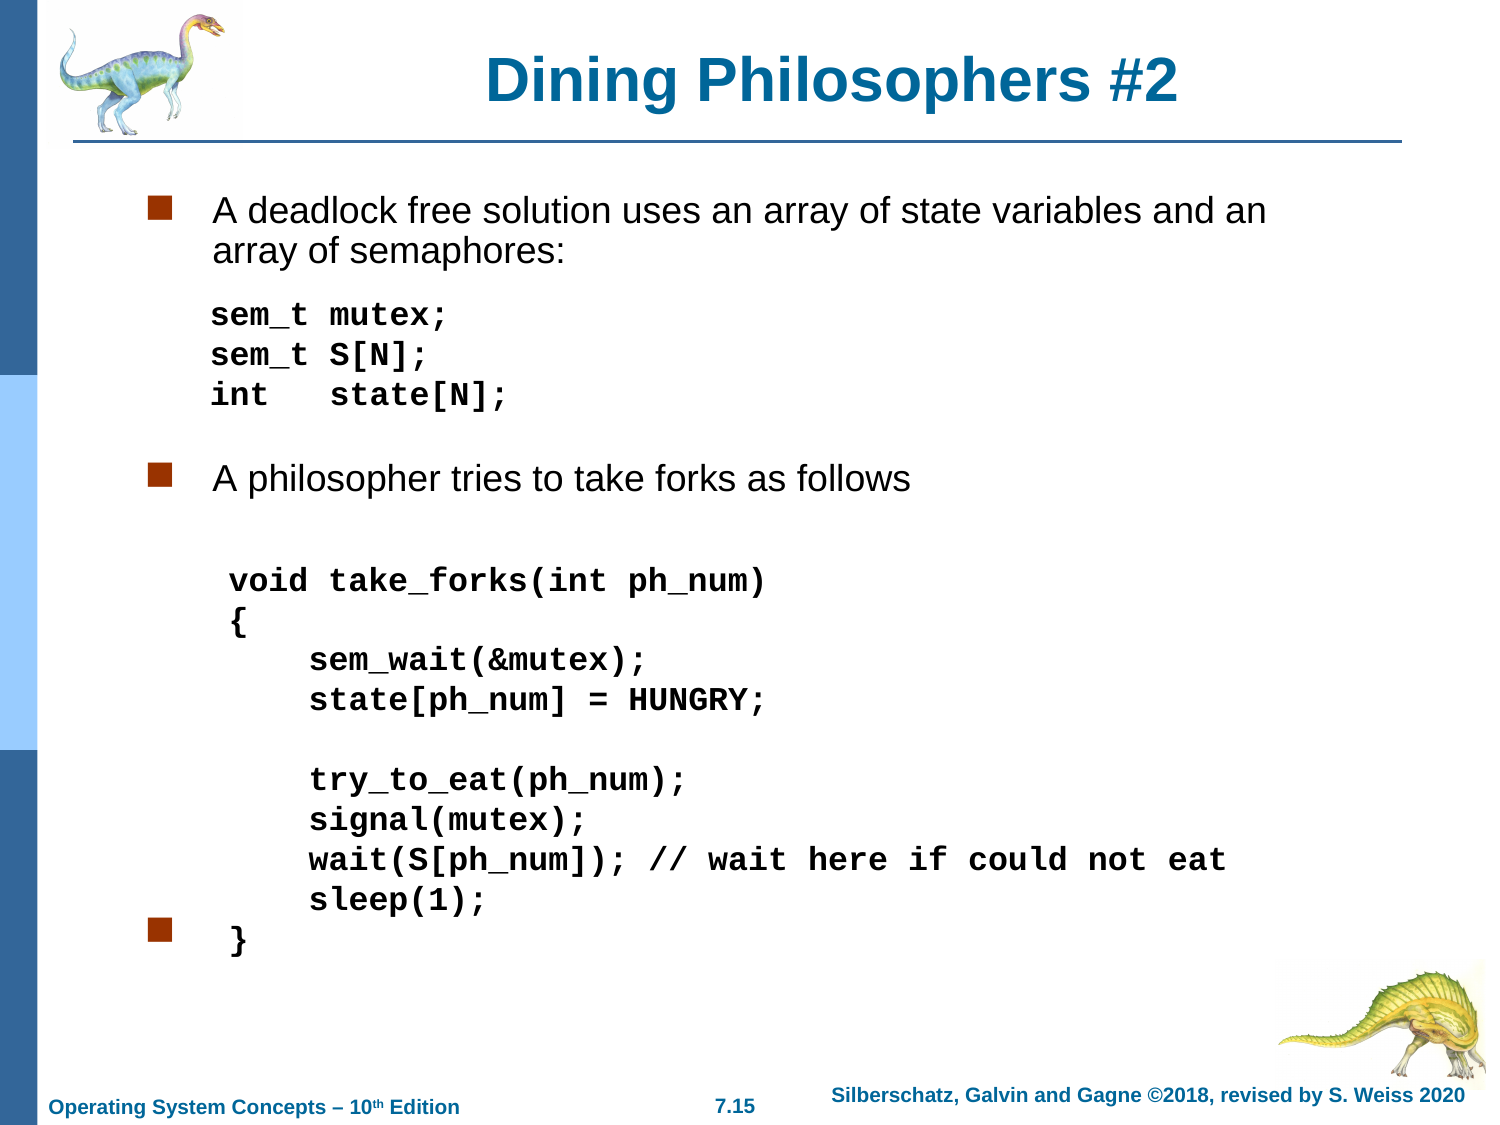

# Dining Philosophers #2
A deadlock free solution uses an array of state variables and an array of semaphores:
A philosopher tries to take forks as follows
sem_t mutex;
sem_t S[N];
int state[N];
void take_forks(int ph_num)
{
 sem_wait(&mutex);
 state[ph_num] = HUNGRY;
 try_to_eat(ph_num);
 signal(mutex);
 wait(S[ph_num]); // wait here if could not eat
 sleep(1);
}